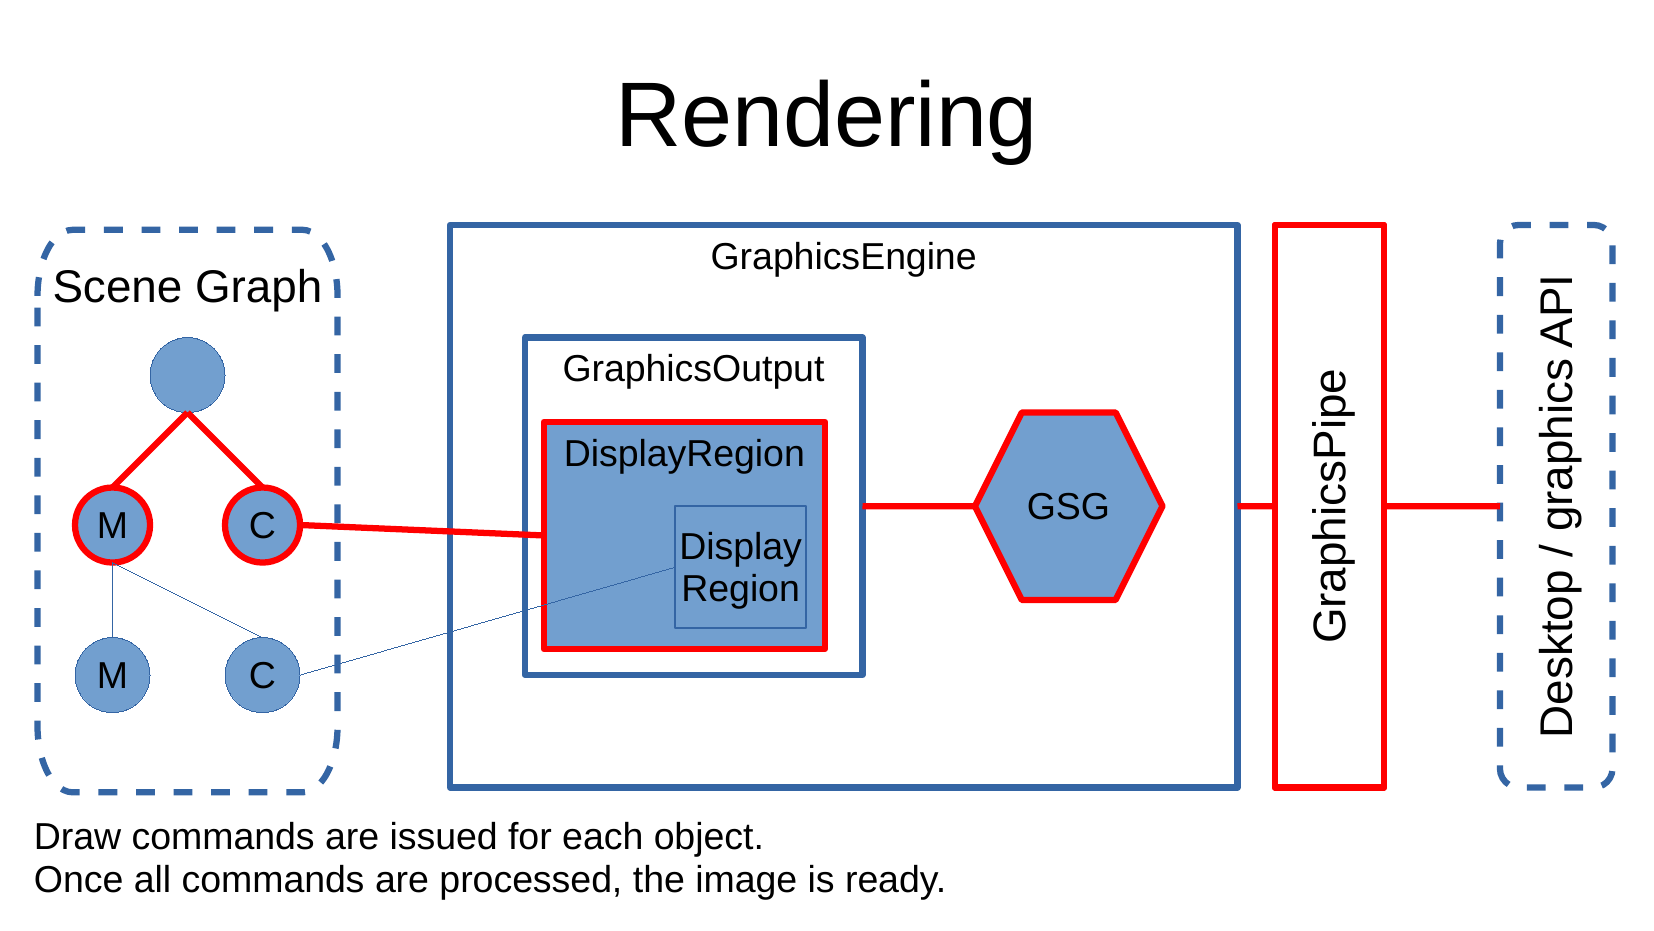

# Rendering
GraphicsEngine
GraphicsPipe
Scene Graph
GraphicsOutput
GSG
DisplayRegion
Desktop / graphics API
M
C
Display
Region
M
C
Draw commands are issued for each object.
Once all commands are processed, the image is ready.